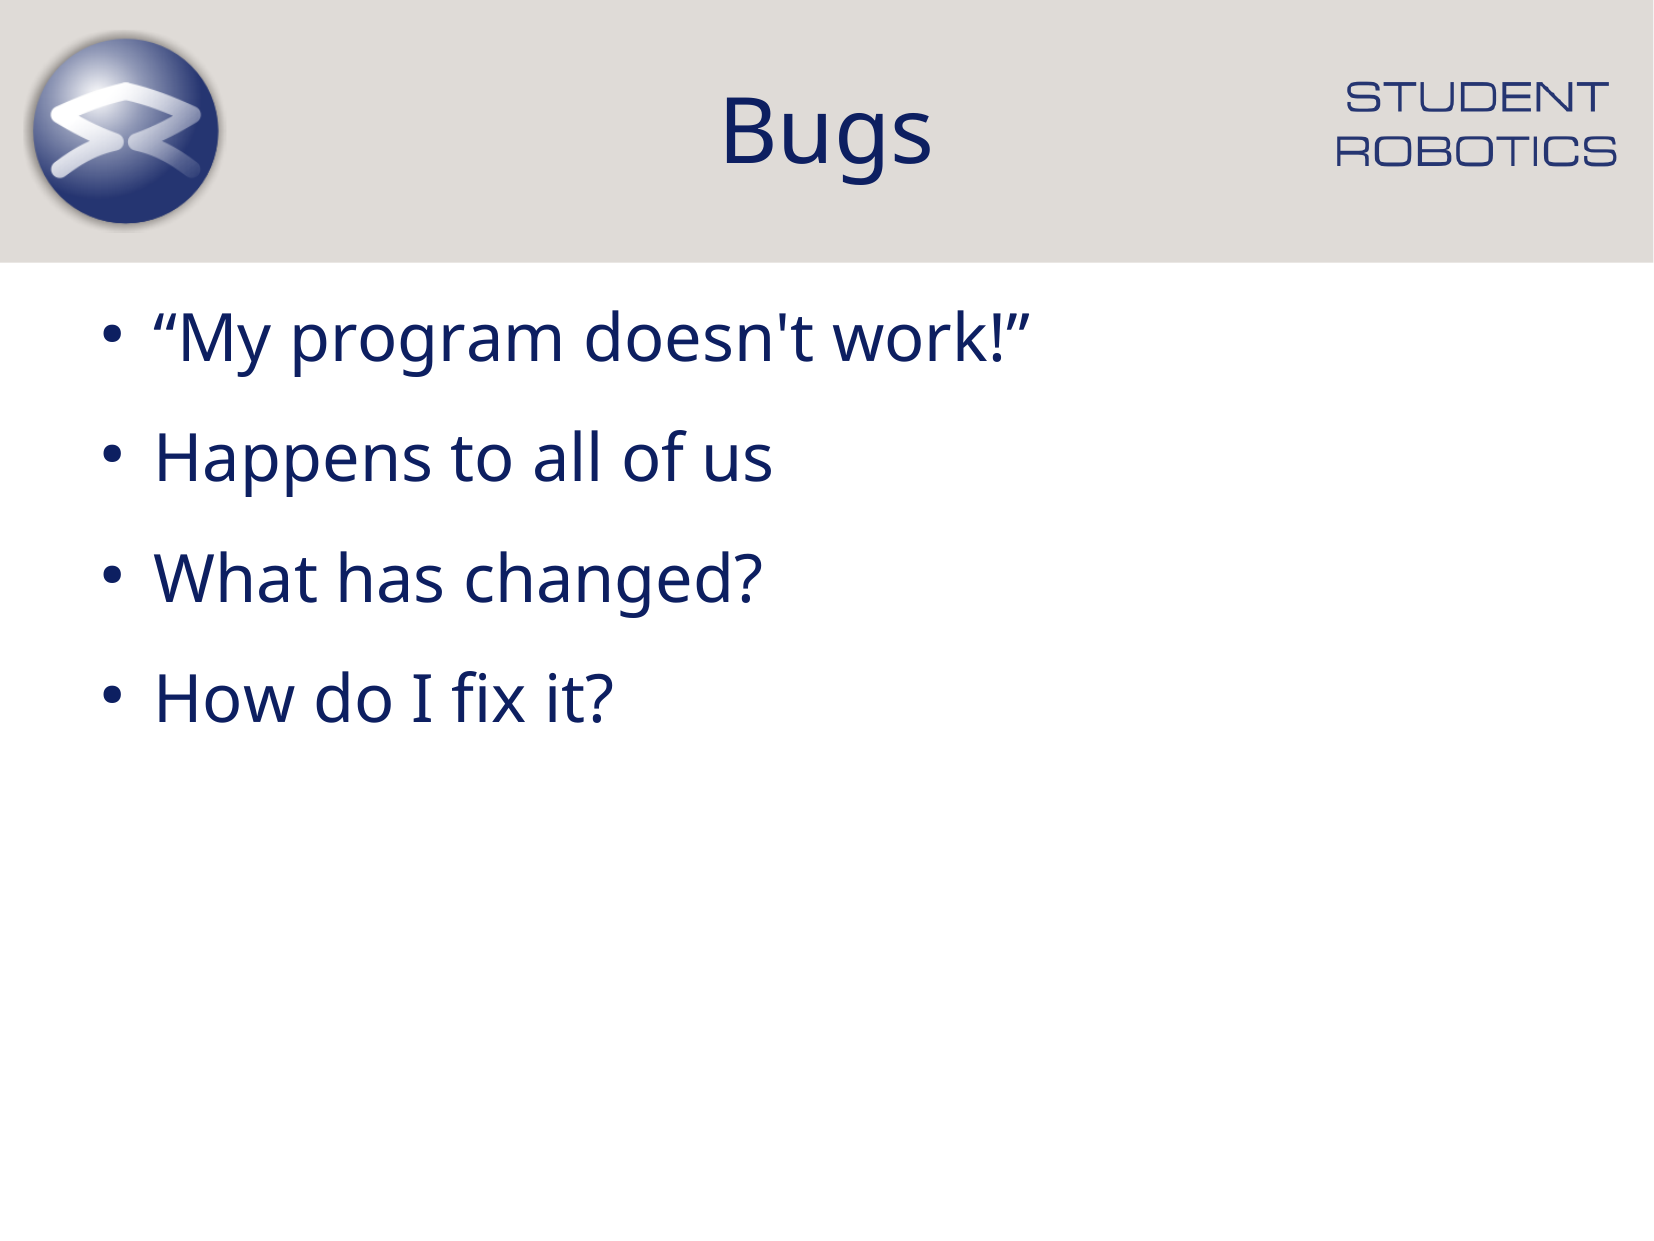

# Bugs
“My program doesn't work!”
Happens to all of us
What has changed?
How do I fix it?